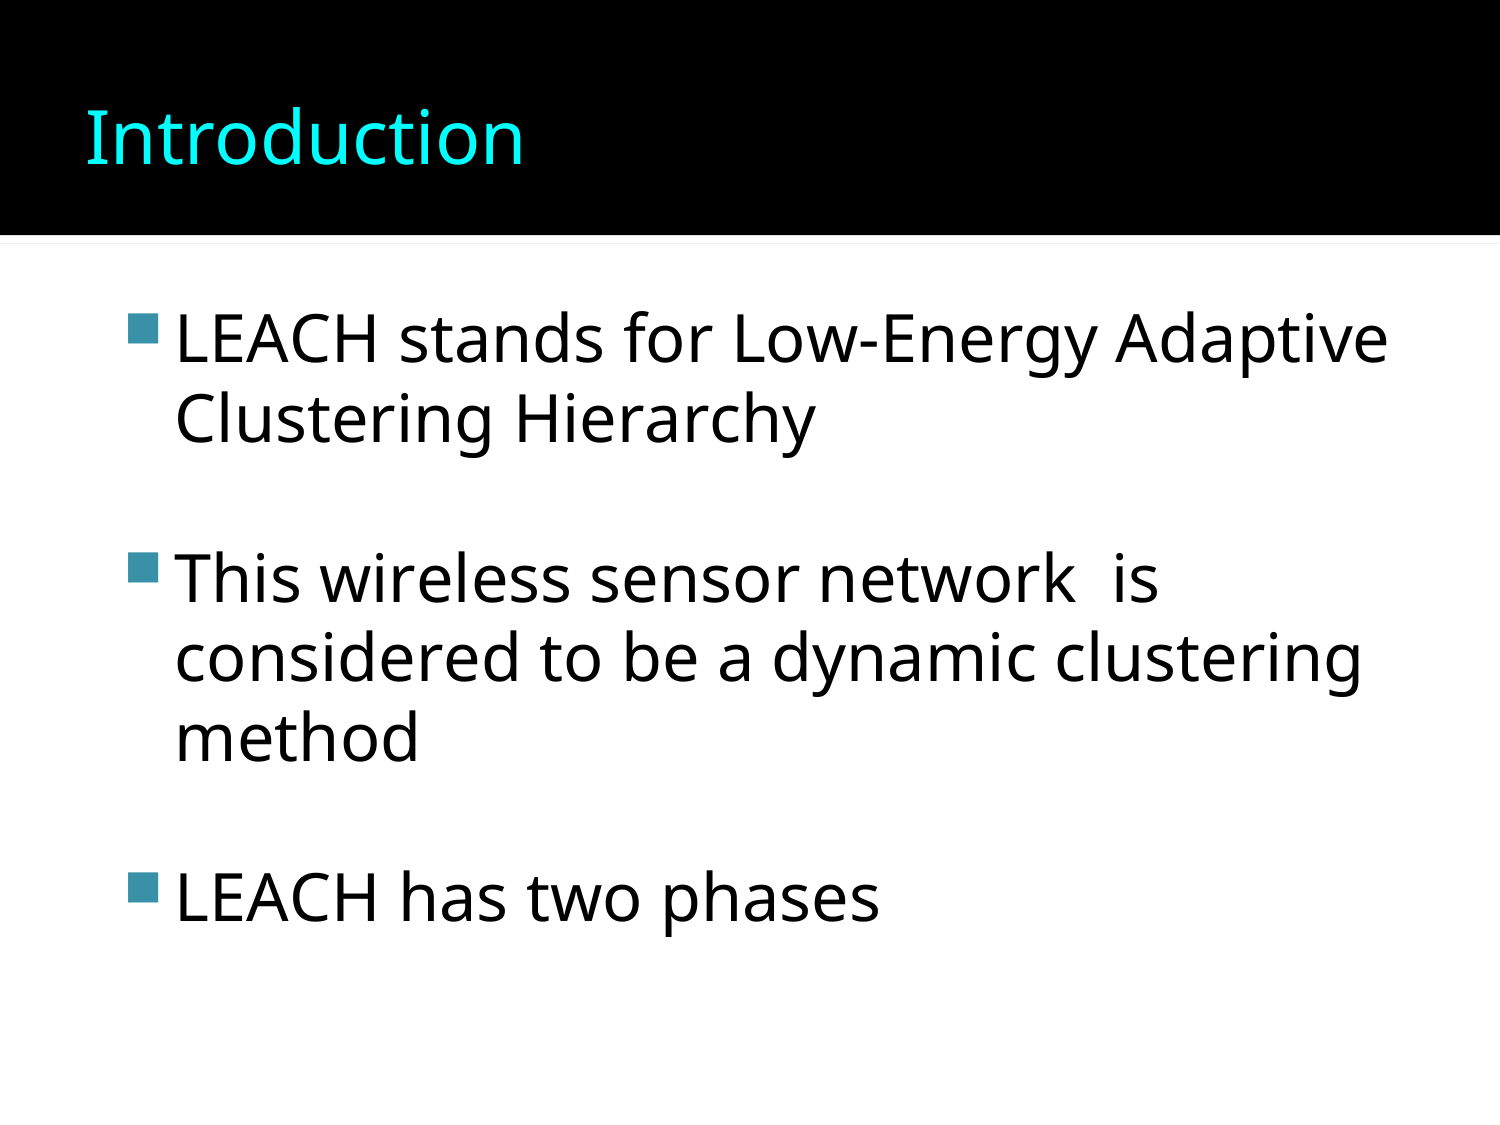

Introduction
LEACH stands for Low-Energy Adaptive Clustering Hierarchy
This wireless sensor network is considered to be a dynamic clustering method
LEACH has two phases